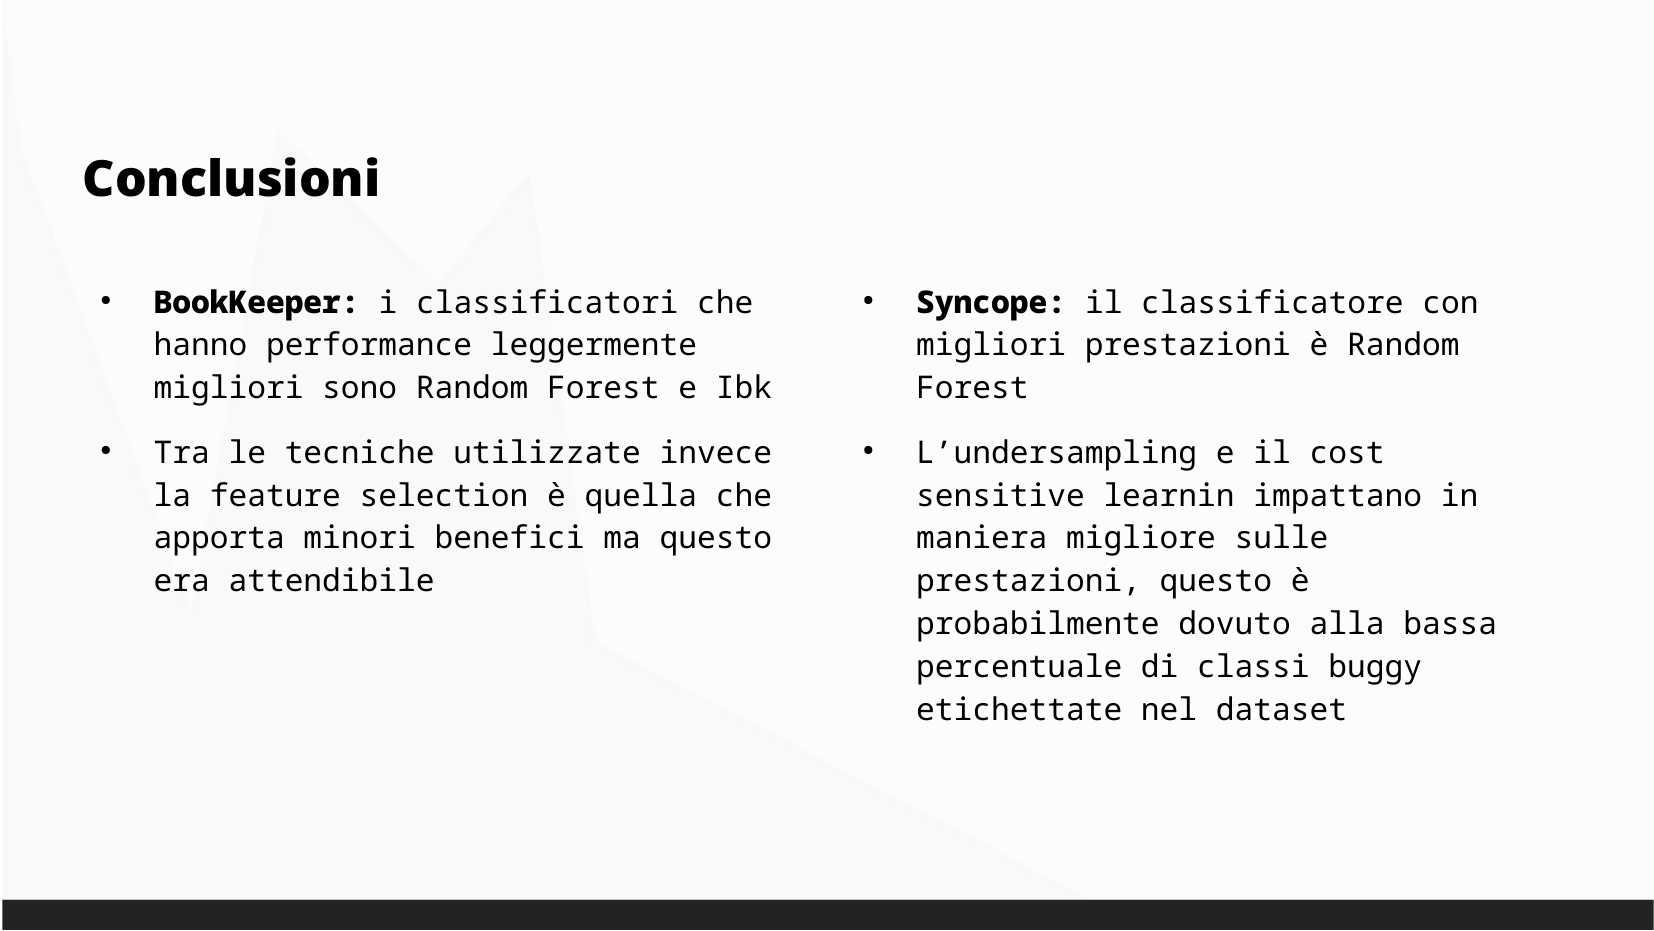

# Conclusioni
BookKeeper: i classificatori che hanno performance leggermente migliori sono Random Forest e Ibk
Tra le tecniche utilizzate invece la feature selection è quella che apporta minori benefici ma questo era attendibile
Syncope: il classificatore con migliori prestazioni è Random Forest
L’undersampling e il cost sensitive learnin impattano in maniera migliore sulle prestazioni, questo è probabilmente dovuto alla bassa percentuale di classi buggy etichettate nel dataset